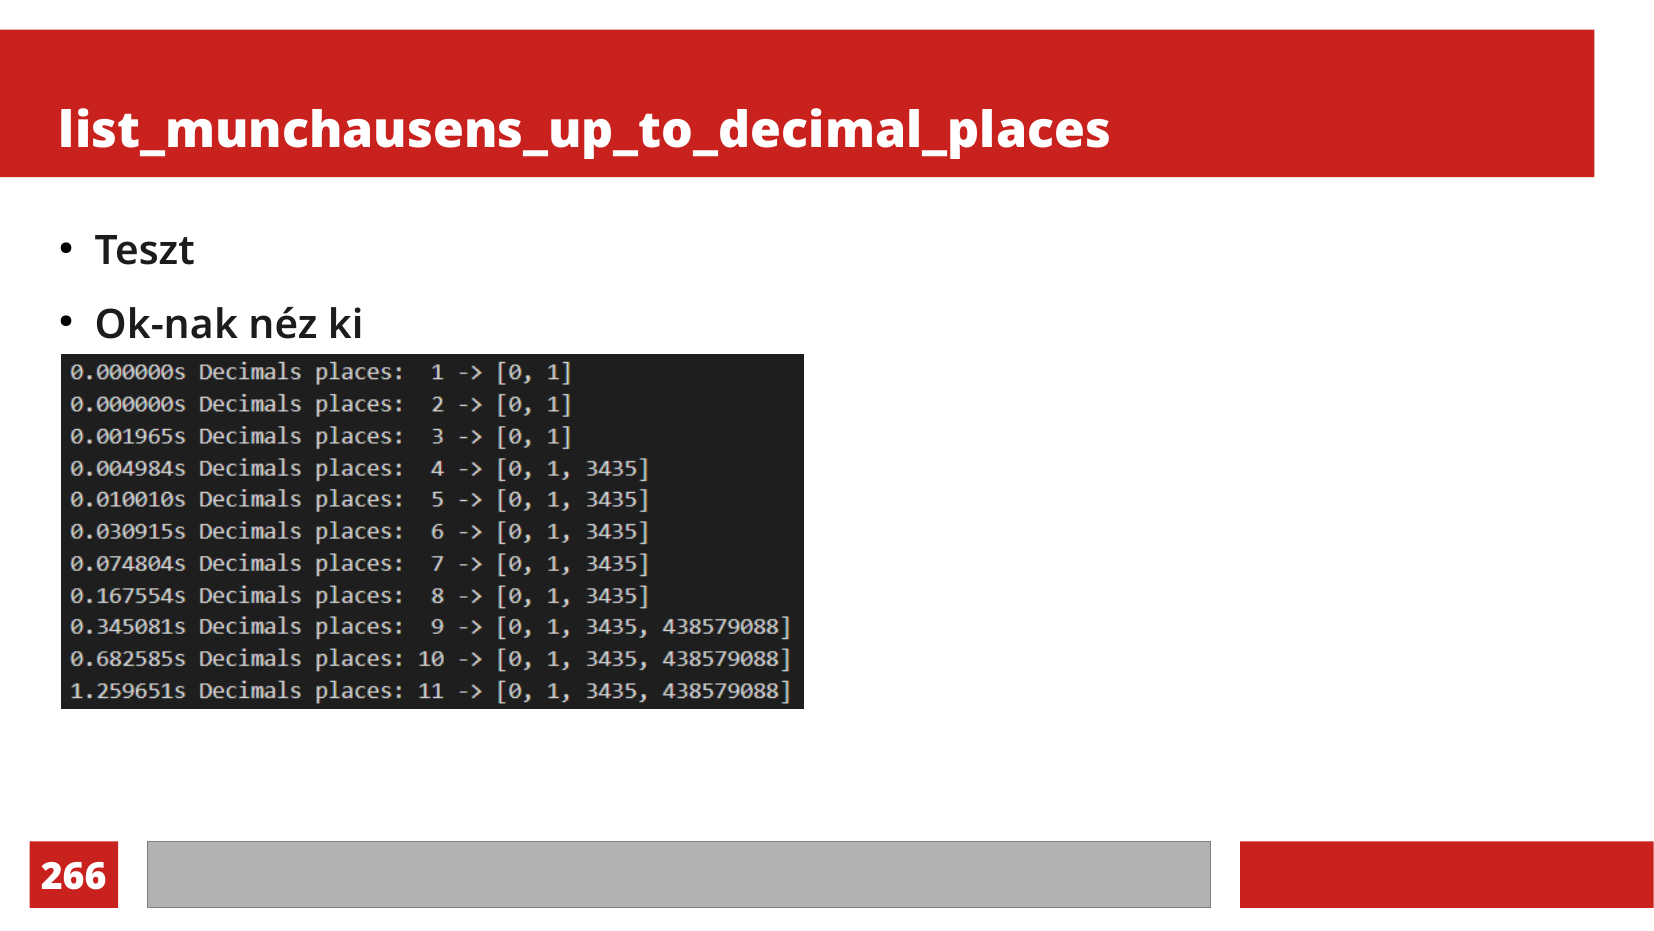

# list_munchausens_up_to_decimal_places
Teszt
Ok-nak néz ki
266